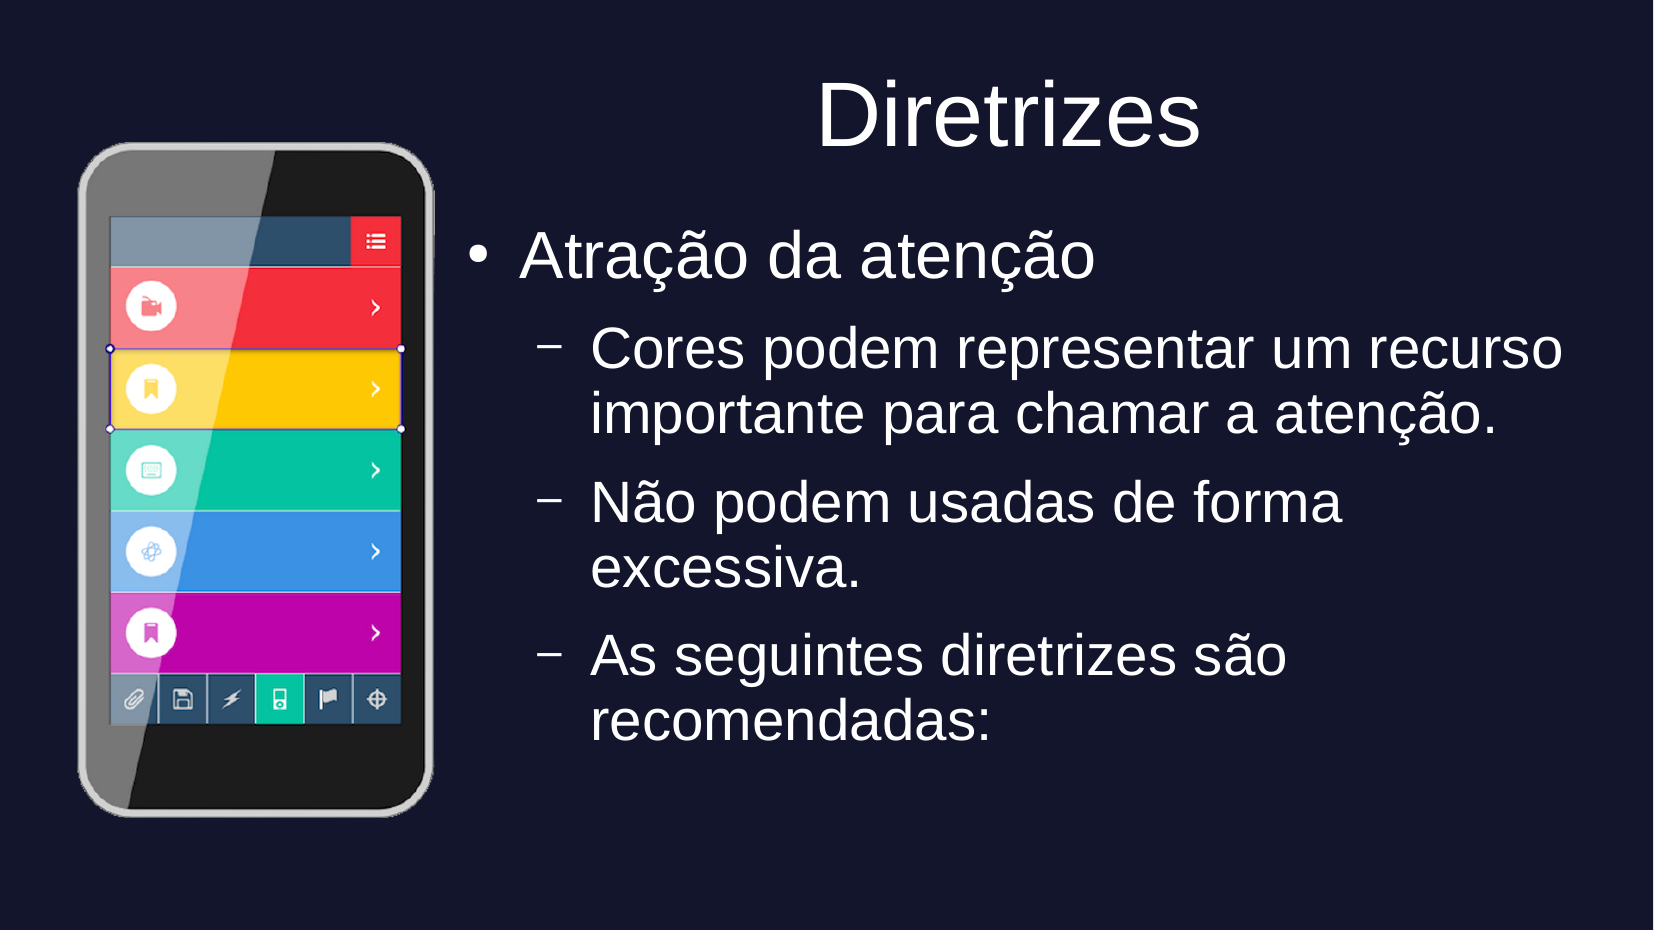

# Diretrizes
Atração da atenção
Cores podem representar um recurso importante para chamar a atenção.
Não podem usadas de forma excessiva.
As seguintes diretrizes são recomendadas: